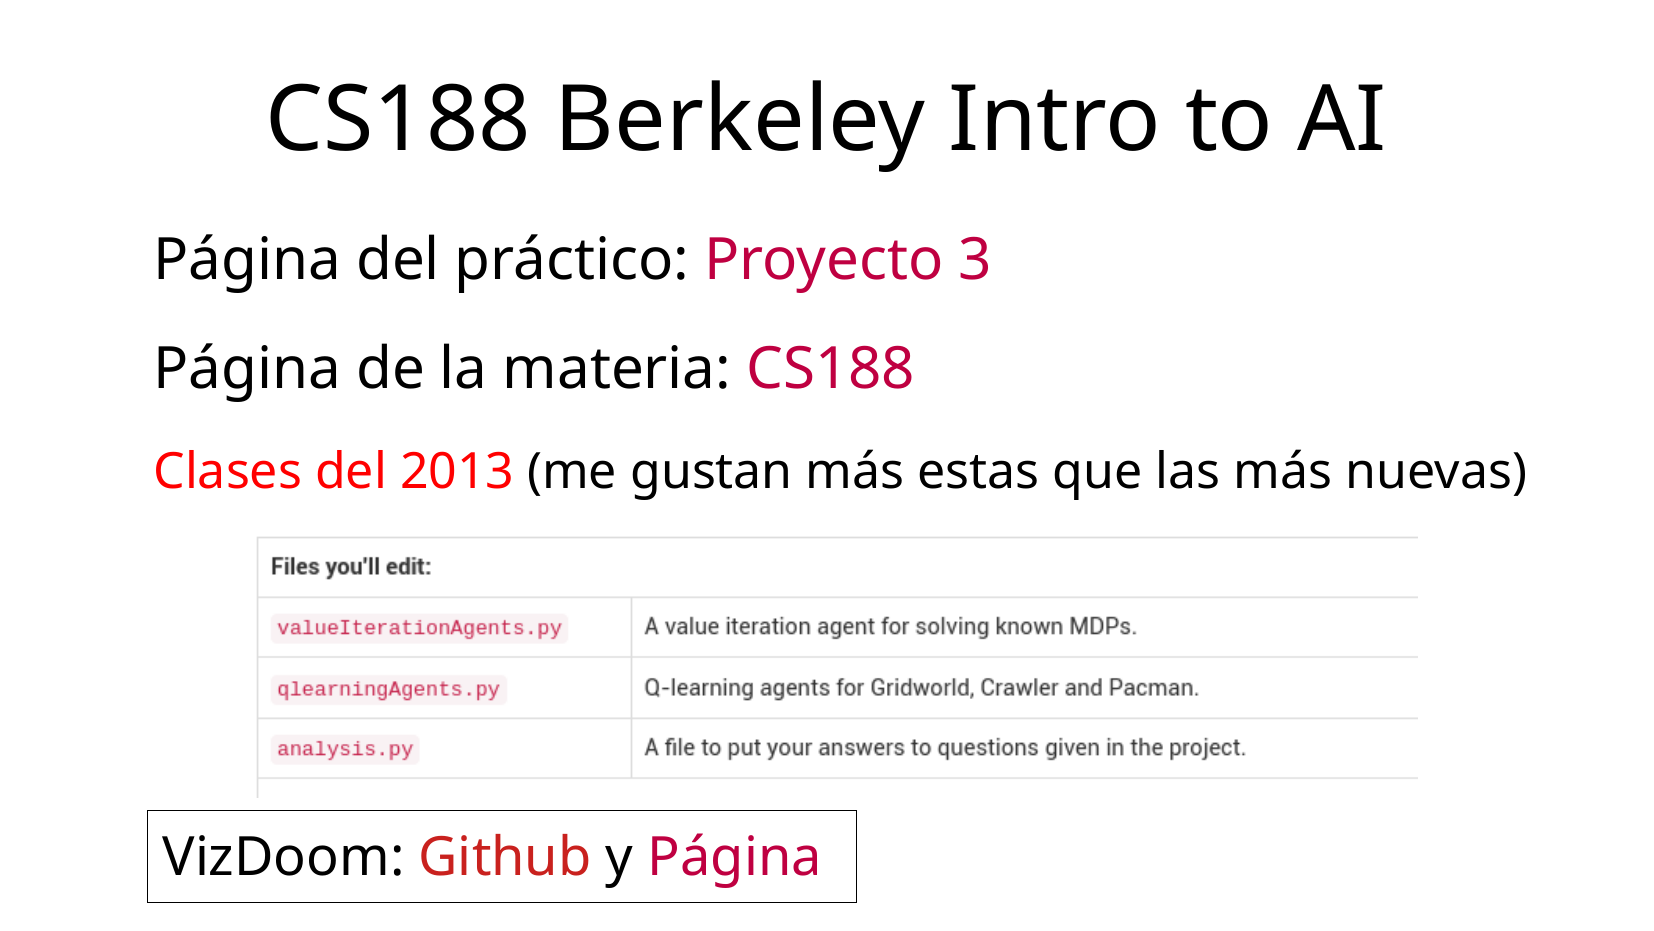

# CS188 Berkeley Intro to AI
Página del práctico: Proyecto 3
Página de la materia: CS188
Clases del 2013 (me gustan más estas que las más nuevas)
VizDoom: Github y Página